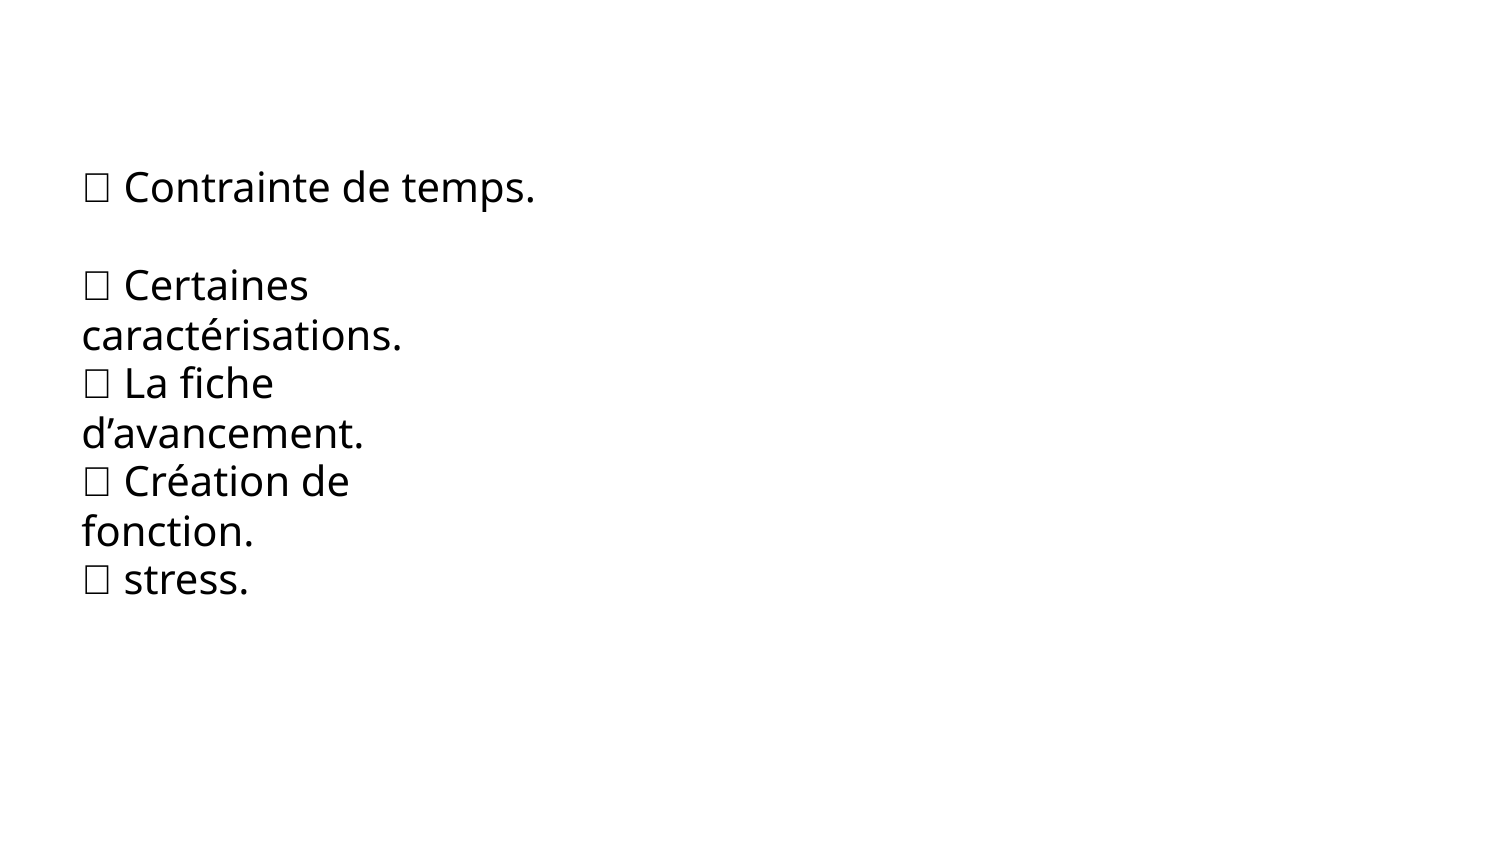

V. Contraintes rencontrées
 Contrainte de temps.
 Certaines caractérisations.
 La fiche d’avancement.
 Création de fonction.
 stress.